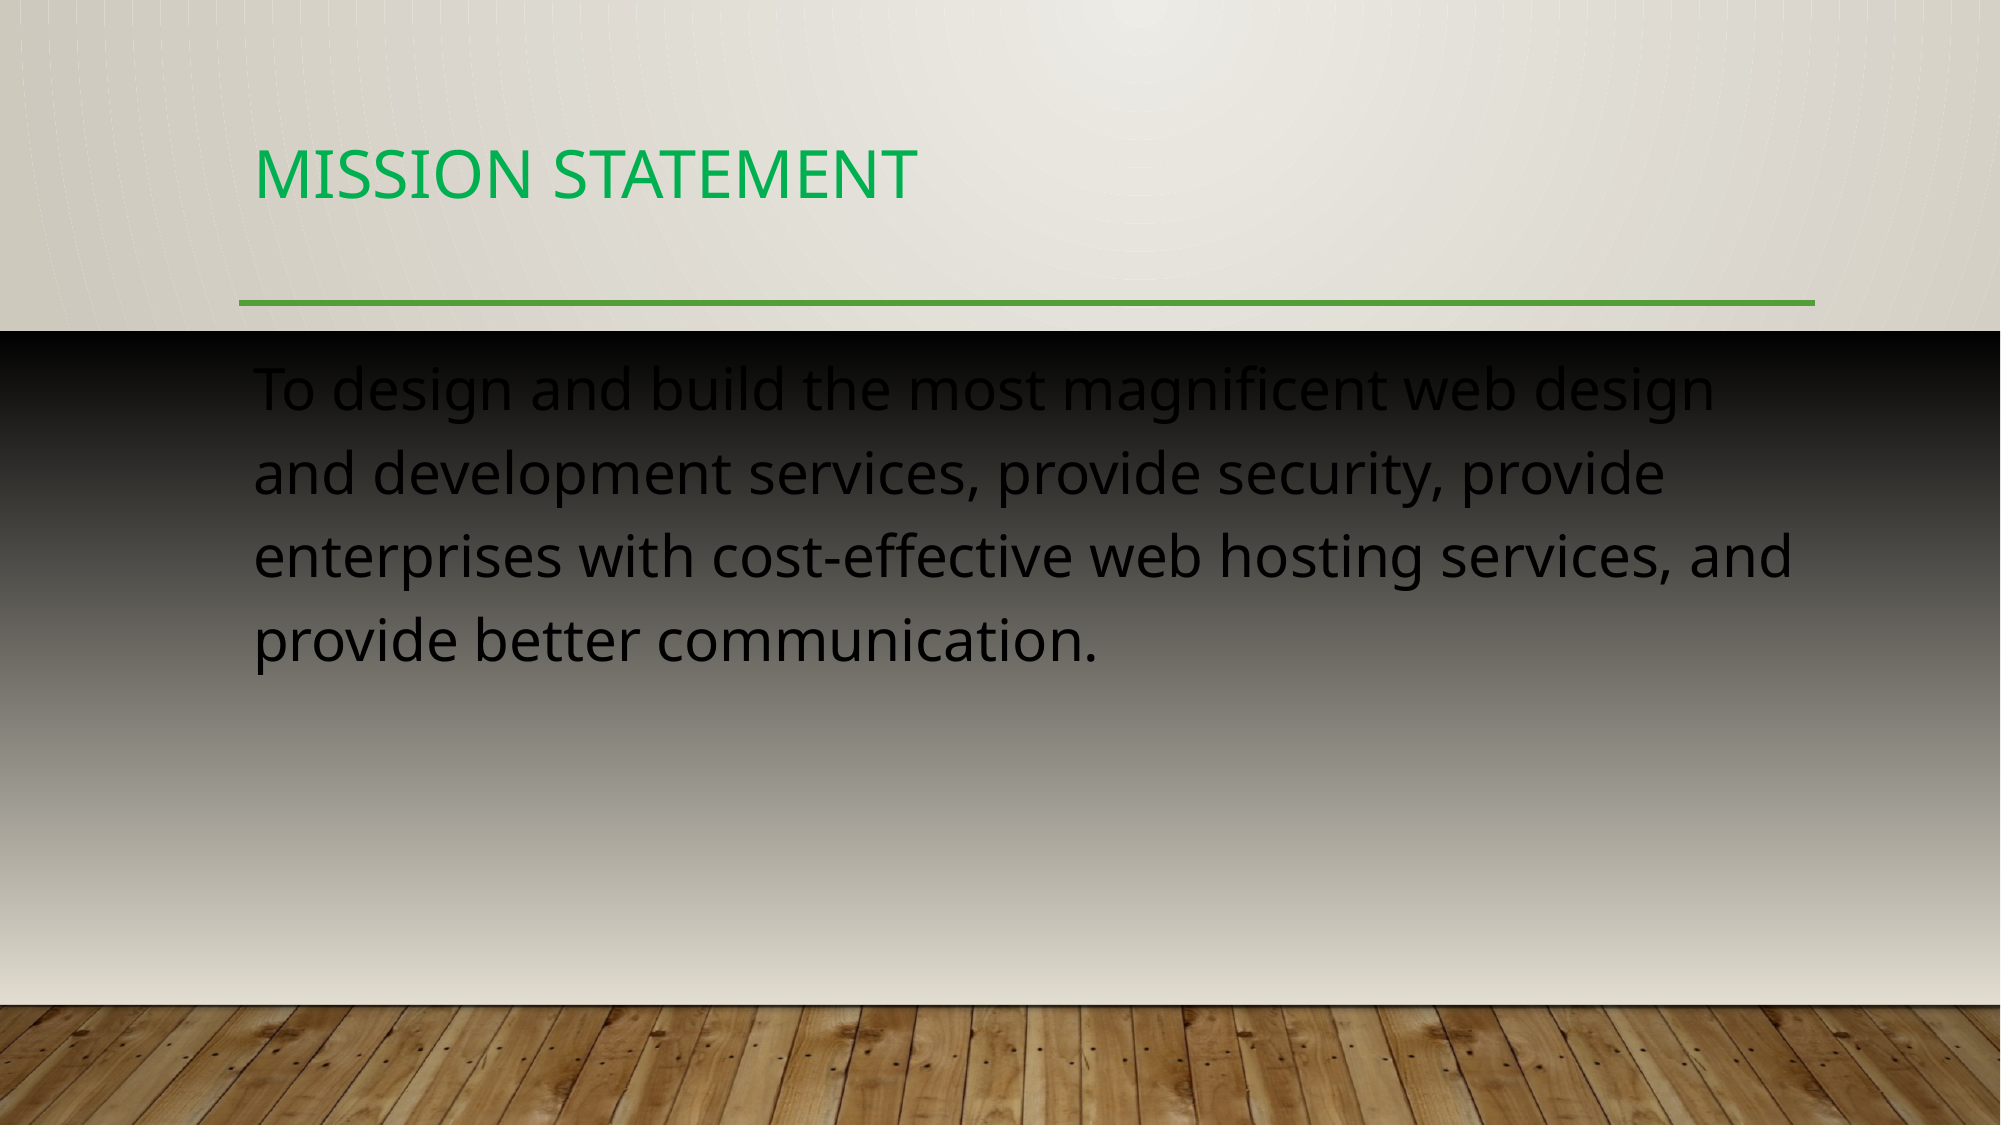

# MISSION STATEMENT
To design and build the most magnificent web design and development services, provide security, provide enterprises with cost-effective web hosting services, and provide better communication.